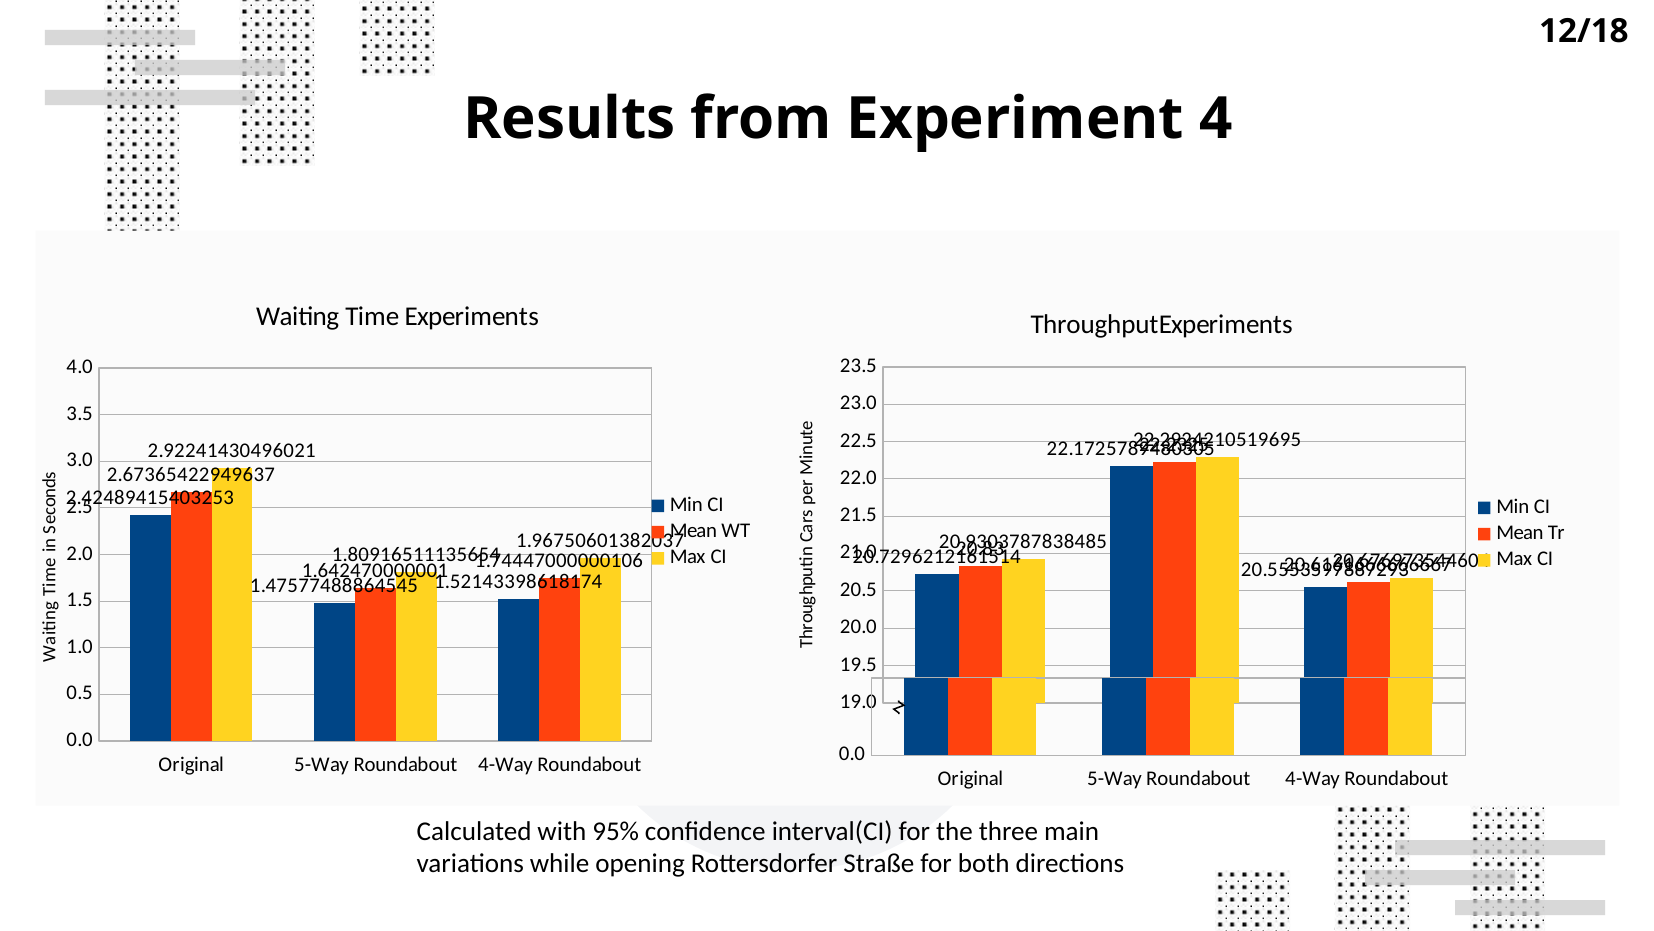

12/18
Results from Experiment 4
### Chart: Waiting Time Experiments
| Category | Min CI | Mean WT | Max CI |
|---|---|---|---|
| Original | 2.42489415403253 | 2.67365422949637 | 2.92241430496021 |
| 5-Way Roundabout | 1.47577488864545 | 1.642470000001 | 1.80916511135654 |
| 4-Way Roundabout | 1.52143398618174 | 1.74447000000106 | 1.96750601382037 |
### Chart: ThroughputExperiments
| Category | Min CI | Mean Tr | Max CI |
|---|---|---|---|
| Original | 20.7296212161514 | 20.83 | 20.9303787838485 |
| 5-Way Roundabout | 22.1725789480305 | 22.2325 | 22.2924210519695 |
| 4-Way Roundabout | 20.5553597887293 | 20.6161666666667 | 20.676973544604 |
### Chart
| Category | Min CI | Mean WT | Max CI |
|---|---|---|---|
| Original | 5.01472149099843 | 5.0755 | 5.13627850900157 |
| 5-Way Roundabout | 5.03272929390166 | 5.09283333333333 | 5.15293737276501 |
| 4-Way Roundabout | 5.02642778493699 | 5.0885 | 5.15057221506301 |
Calculated with 95% confidence interval(CI) for the three main variations while opening Rottersdorfer Straße for both directions